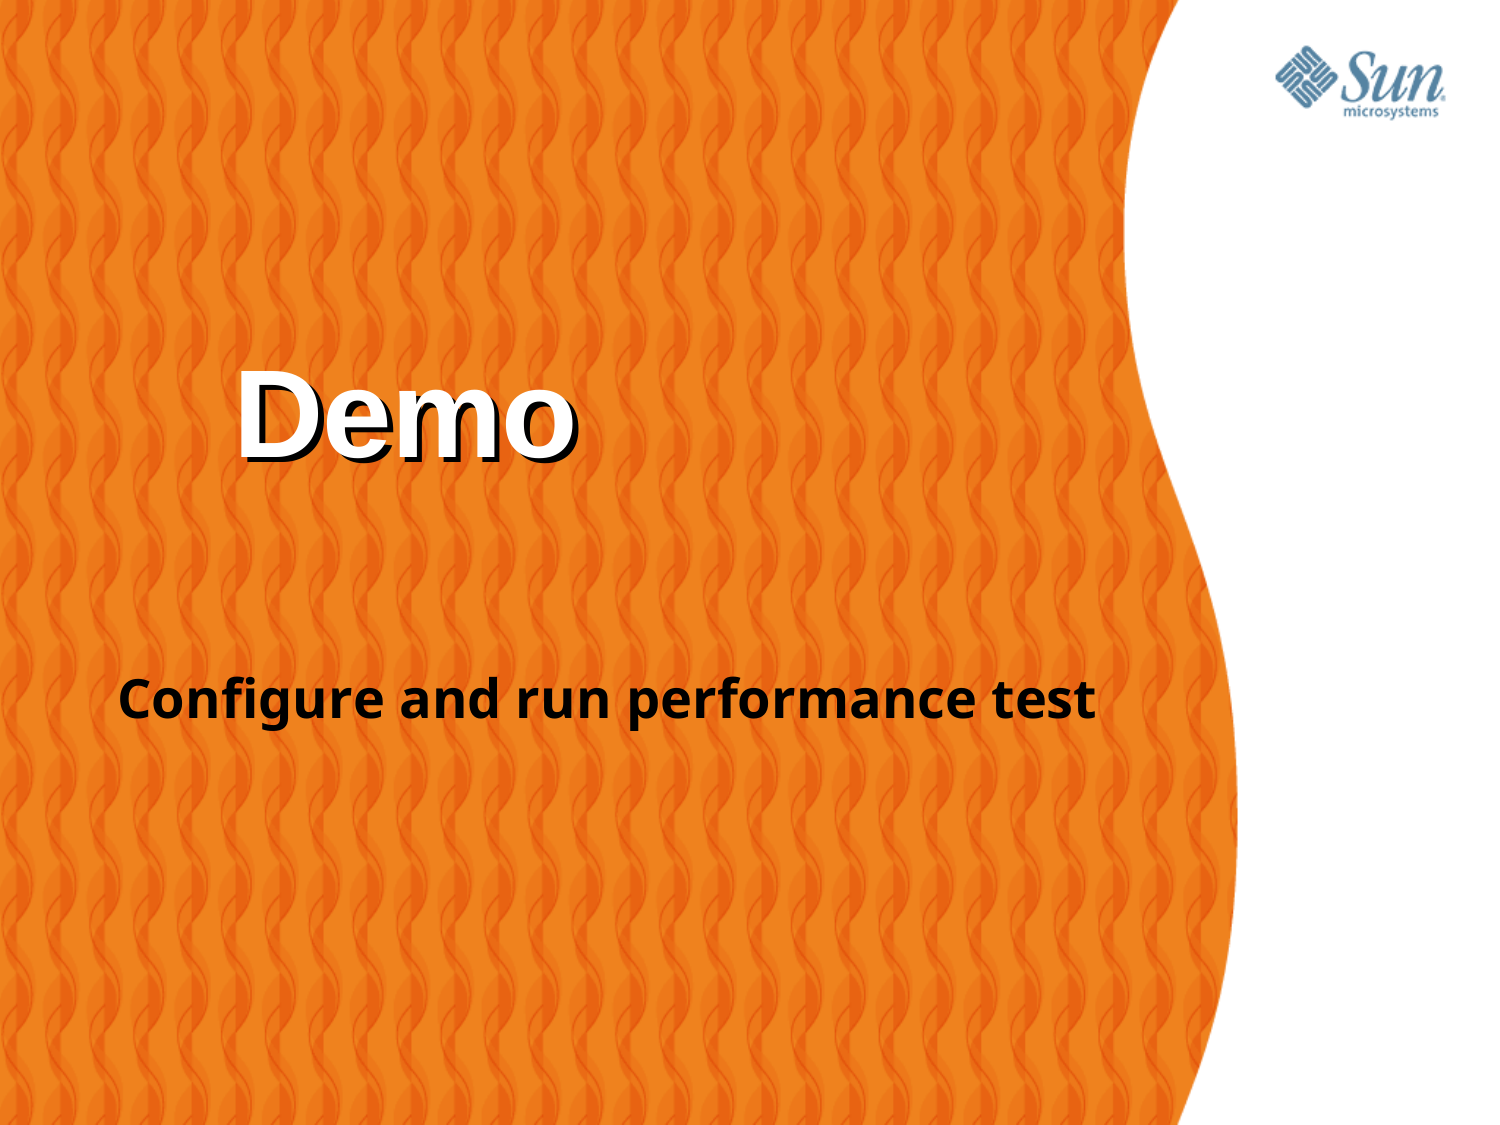

# Demo
Configure and run performance test